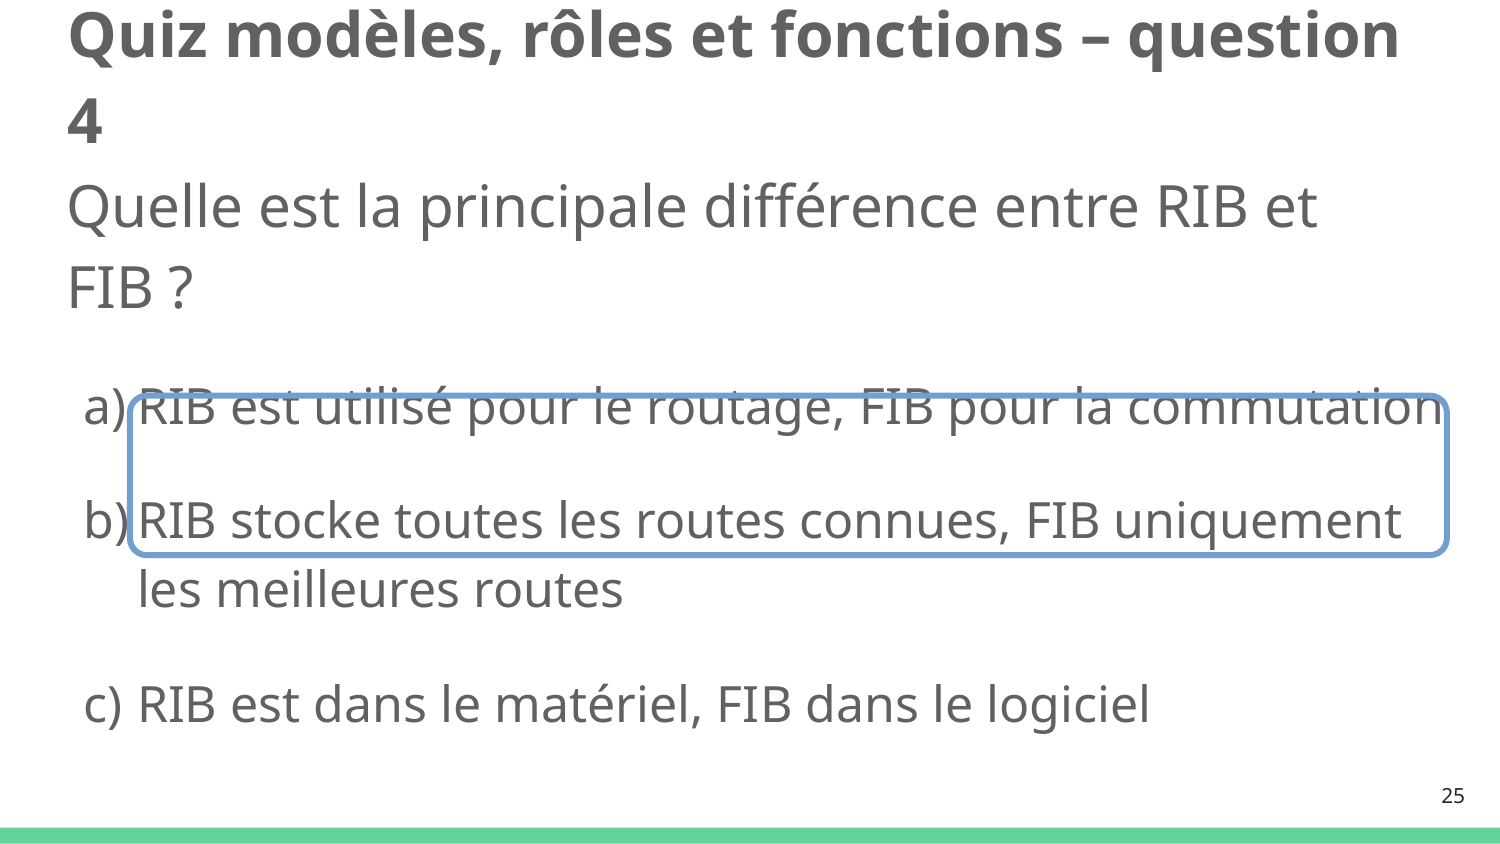

# Quiz modèles, rôles et fonctions – question 4
Quelle est la principale différence entre RIB et FIB ?
RIB est utilisé pour le routage, FIB pour la commutation
RIB stocke toutes les routes connues, FIB uniquement les meilleures routes
RIB est dans le matériel, FIB dans le logiciel